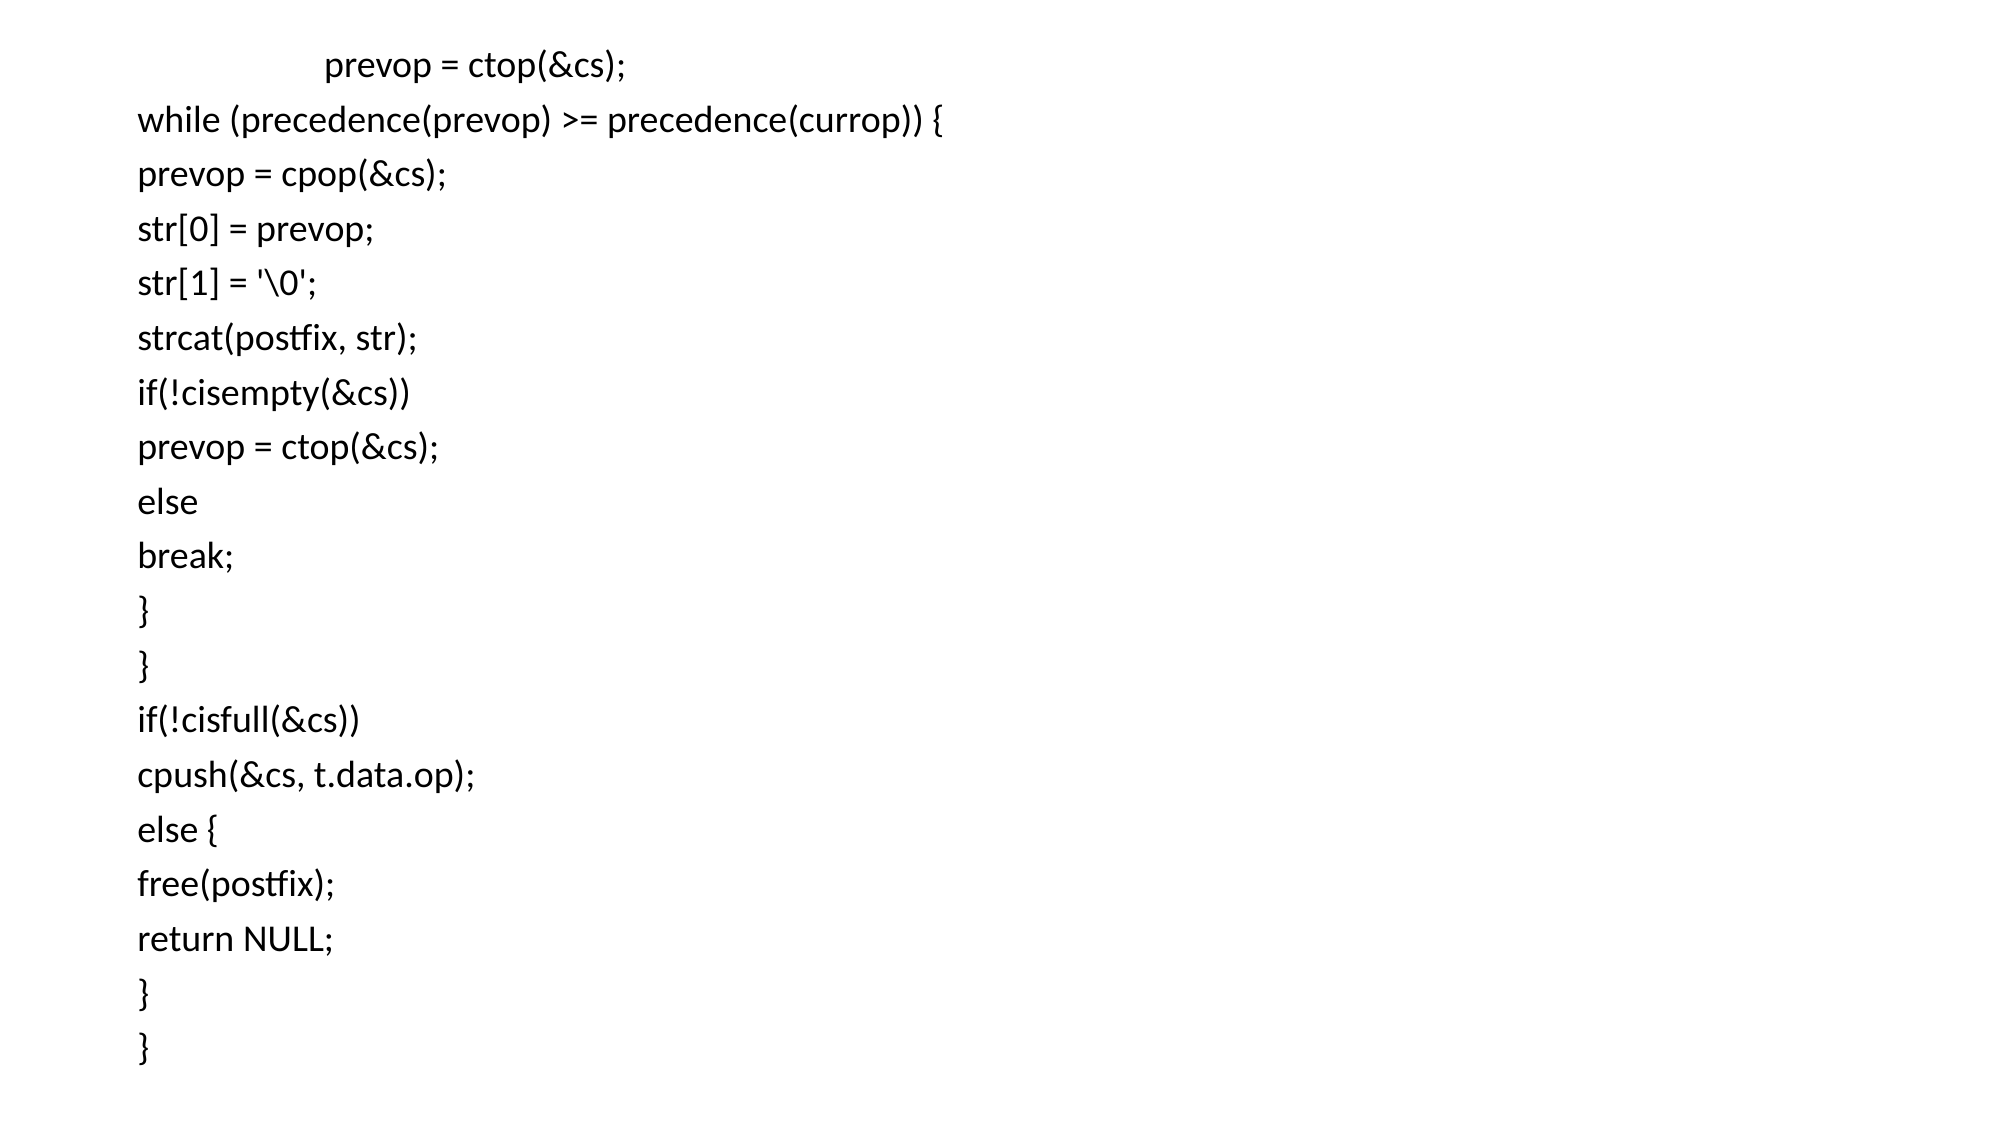

# prevop = ctop(&cs);
				while (precedence(prevop) >= precedence(currop)) {
					prevop = cpop(&cs);
					str[0] = prevop;
					str[1] = '\0';
					strcat(postfix, str);
					if(!cisempty(&cs))
						prevop = ctop(&cs);
					else
						break;
				}
			}
			if(!cisfull(&cs))
				cpush(&cs, t.data.op);
			else {
				free(postfix);
				return NULL;
			}
		}